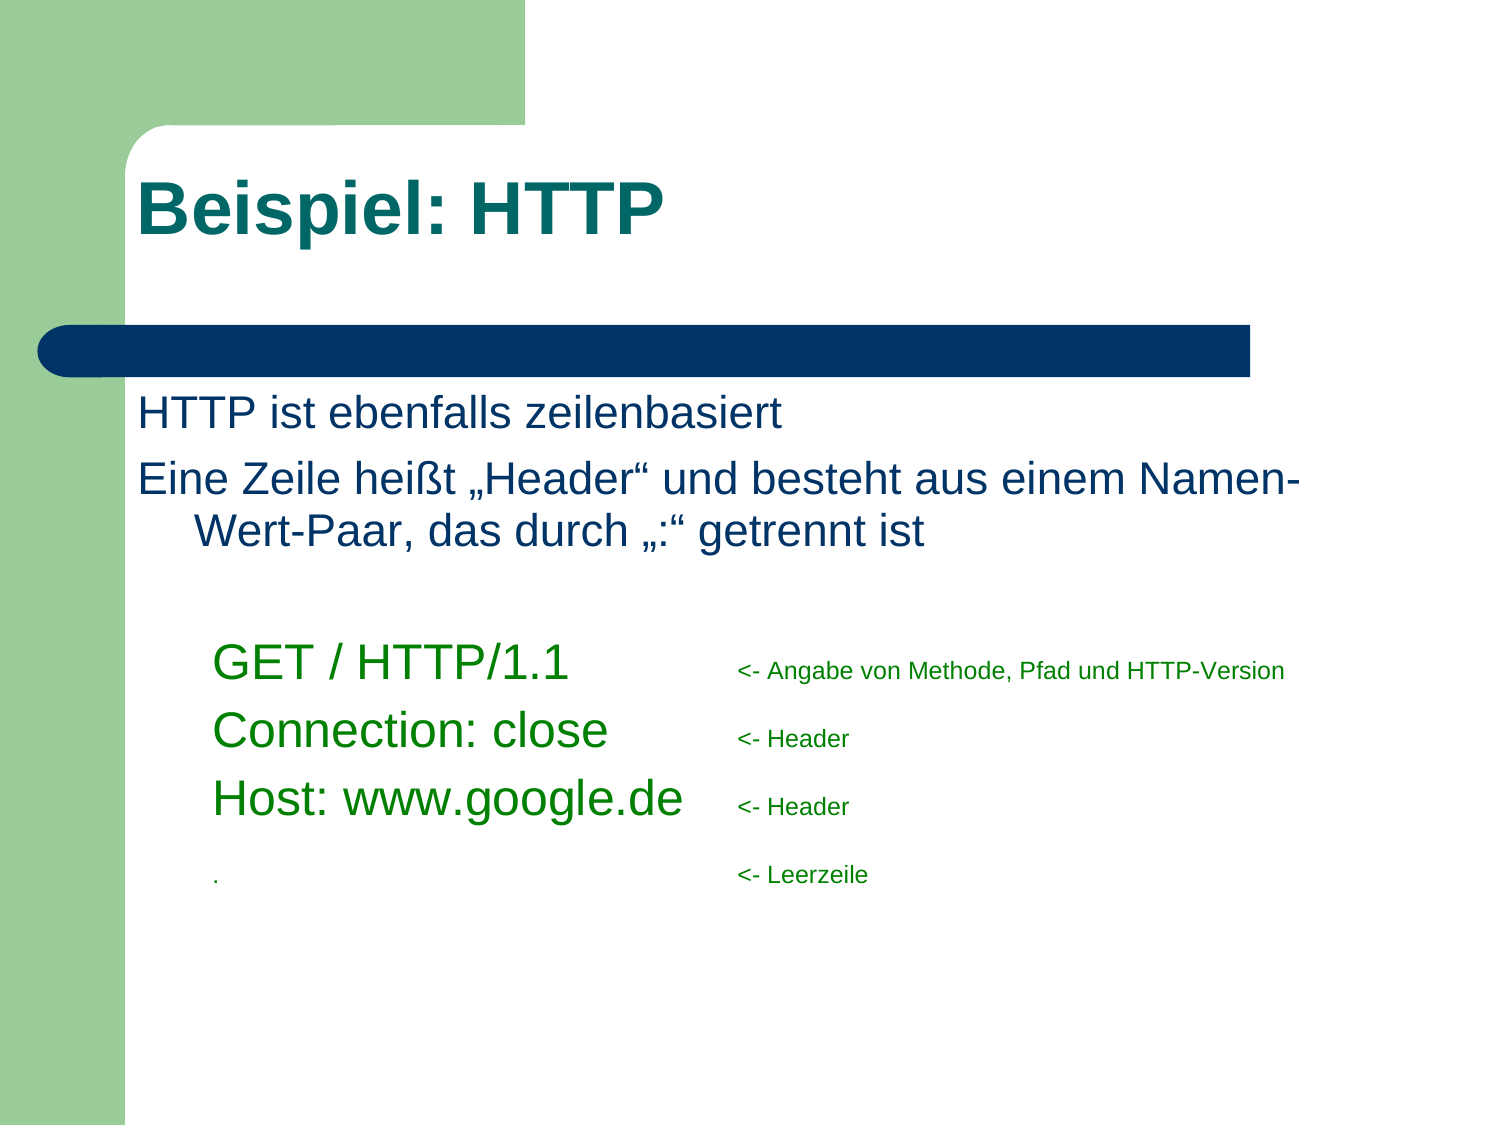

# Beispiel: HTTP
HTTP ist ebenfalls zeilenbasiert
Eine Zeile heißt „Header“ und besteht aus einem Namen-Wert-Paar, das durch „:“ getrennt ist
GET / HTTP/1.1		<- Angabe von Methode, Pfad und HTTP-Version
Connection: close	<- Header
Host: www.google.de	<- Header
.				<- Leerzeile